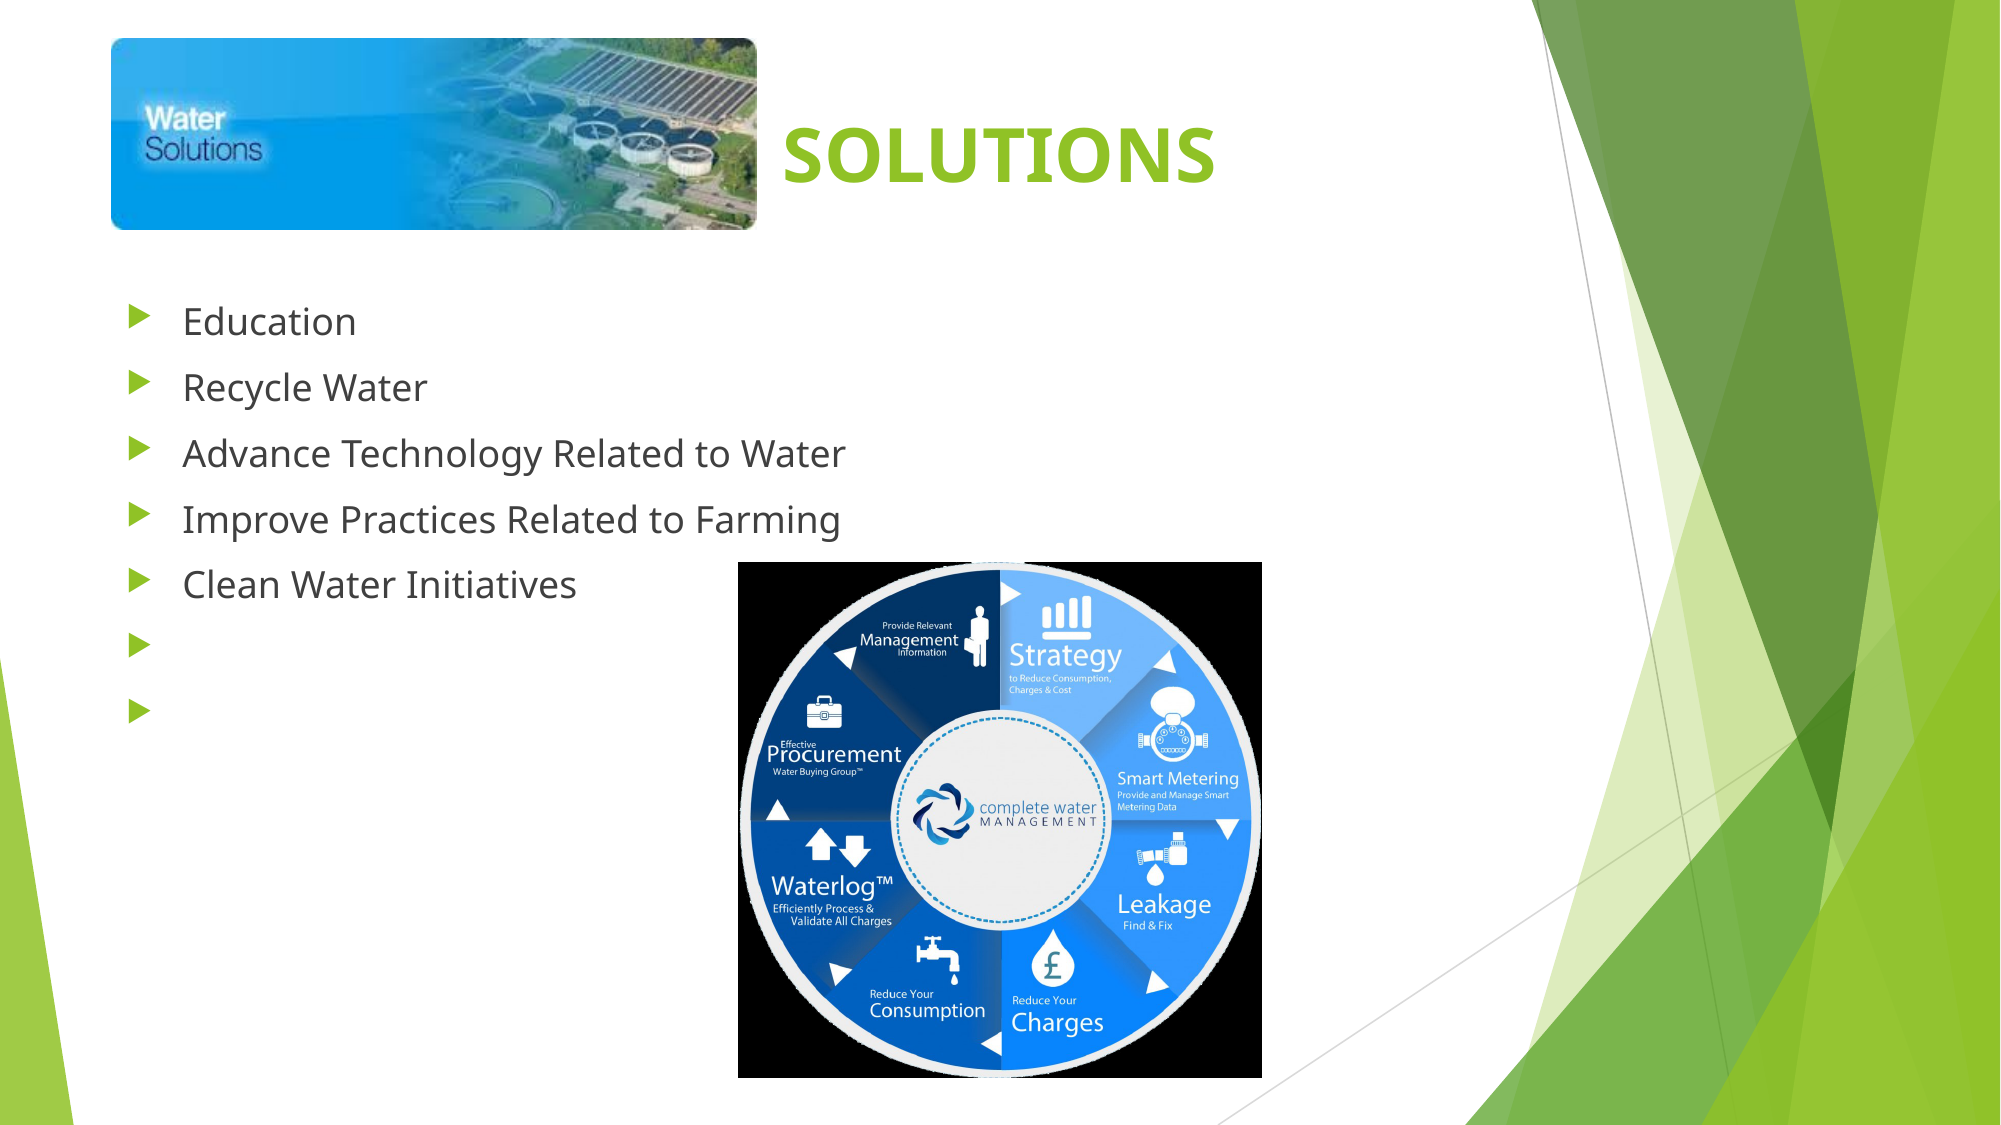

# SOLUTIONS
Education
Recycle Water
Advance Technology Related to Water
Improve Practices Related to Farming
Clean Water Initiatives